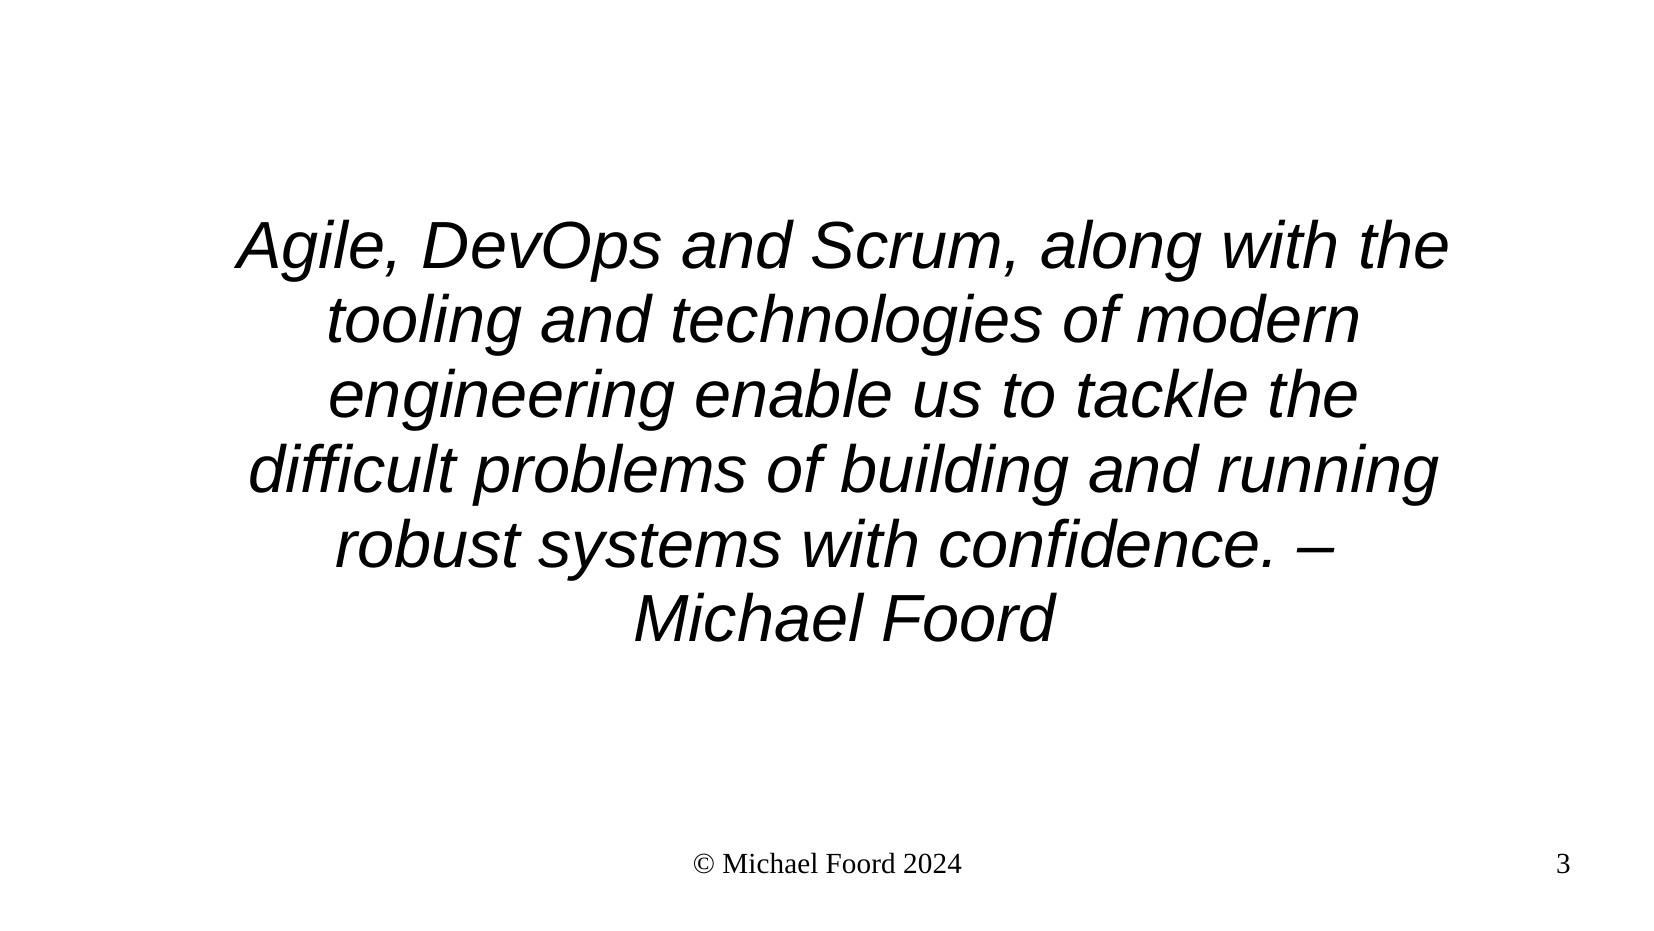

# Agile, DevOps and Scrum, along with the tooling and technologies of modern engineering enable us to tackle the difficult problems of building and running robust systems with confidence. – Michael Foord
© Michael Foord 2024
3